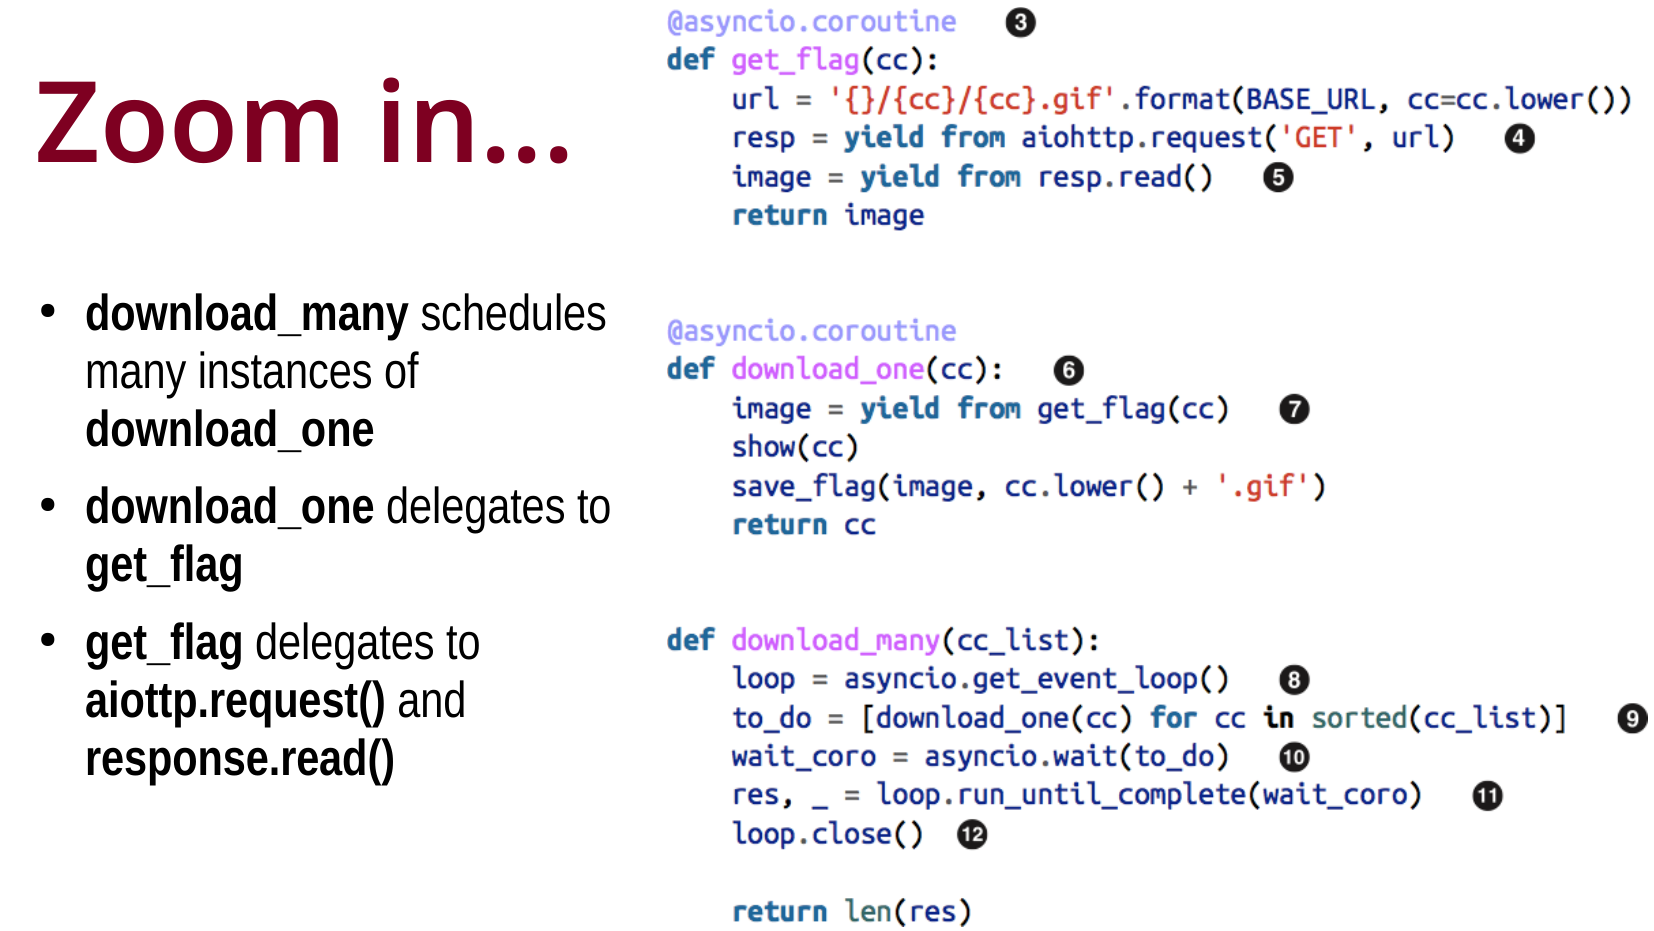

# Zoom in...
download_many schedules many instances of download_one
download_one delegates to get_flag
get_flag delegates to aiottp.request() and response.read()